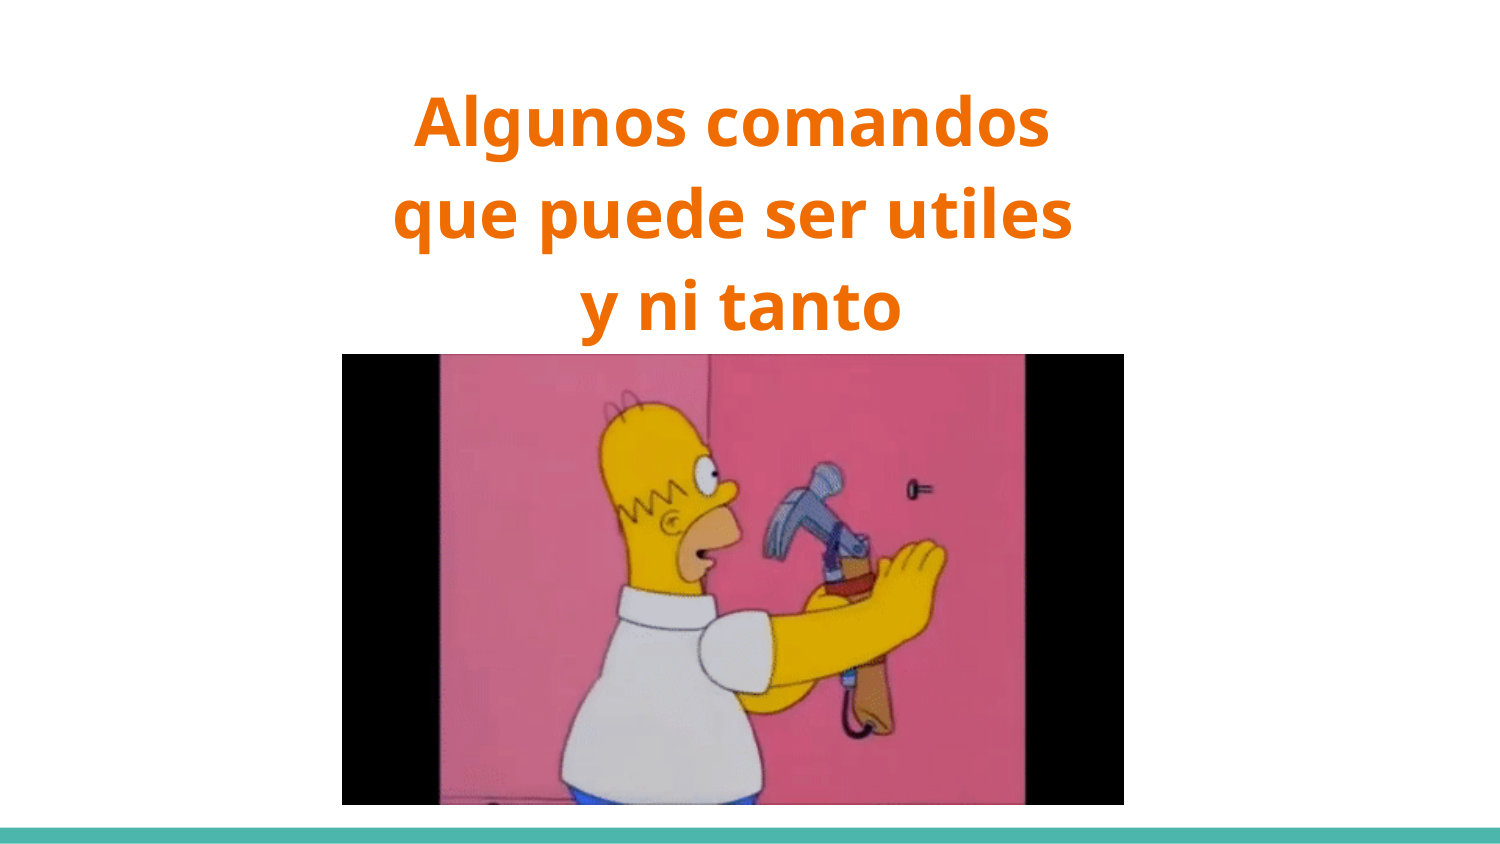

# Algunos comandos que puede ser utiles y ni tanto